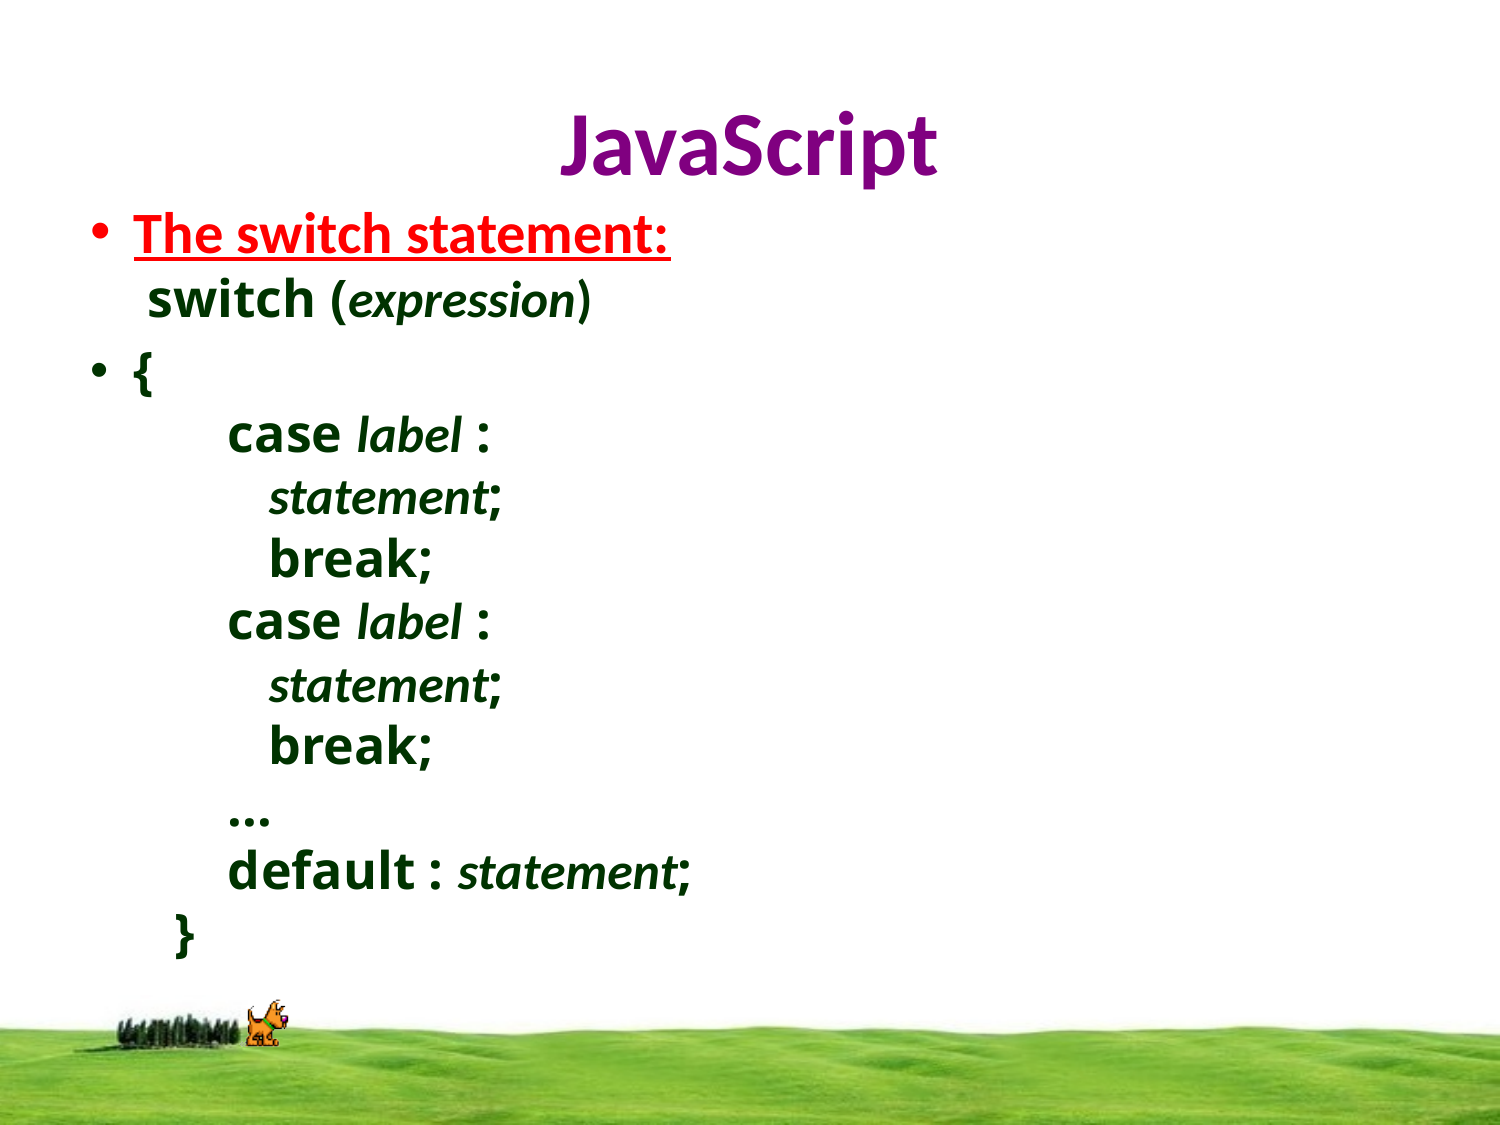

# JavaScript
The switch statement:
 switch (expression)
{
 case label :
 statement;
 break;
 case label :
 statement;
 break;
 ...
 default : statement;
 }